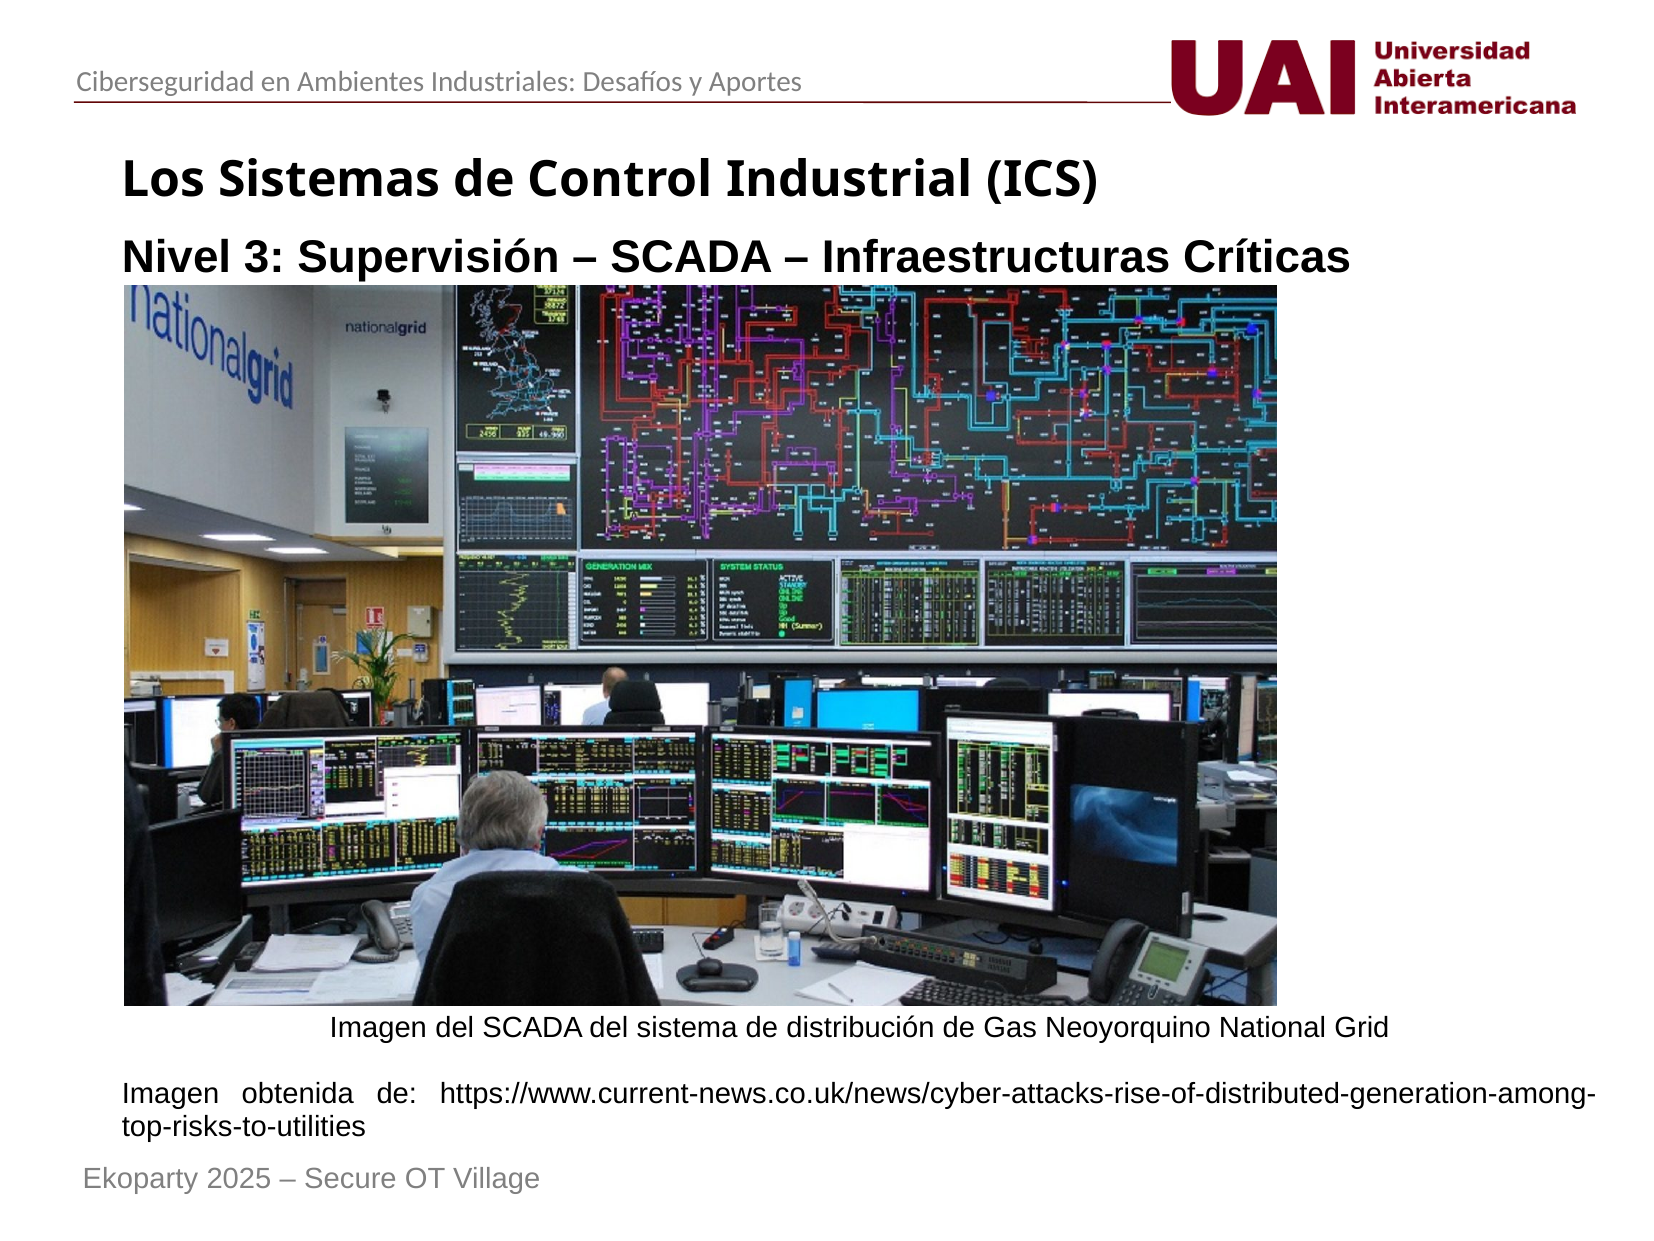

Los Sistemas de Control Industrial (ICS)
Nivel 3: Supervisión – SCADA – Infraestructuras Críticas
Imagen del SCADA del sistema de distribución de Gas Neoyorquino National Grid
Imagen obtenida de: https://www.current-news.co.uk/news/cyber-attacks-rise-of-distributed-generation-among-top-risks-to-utilities